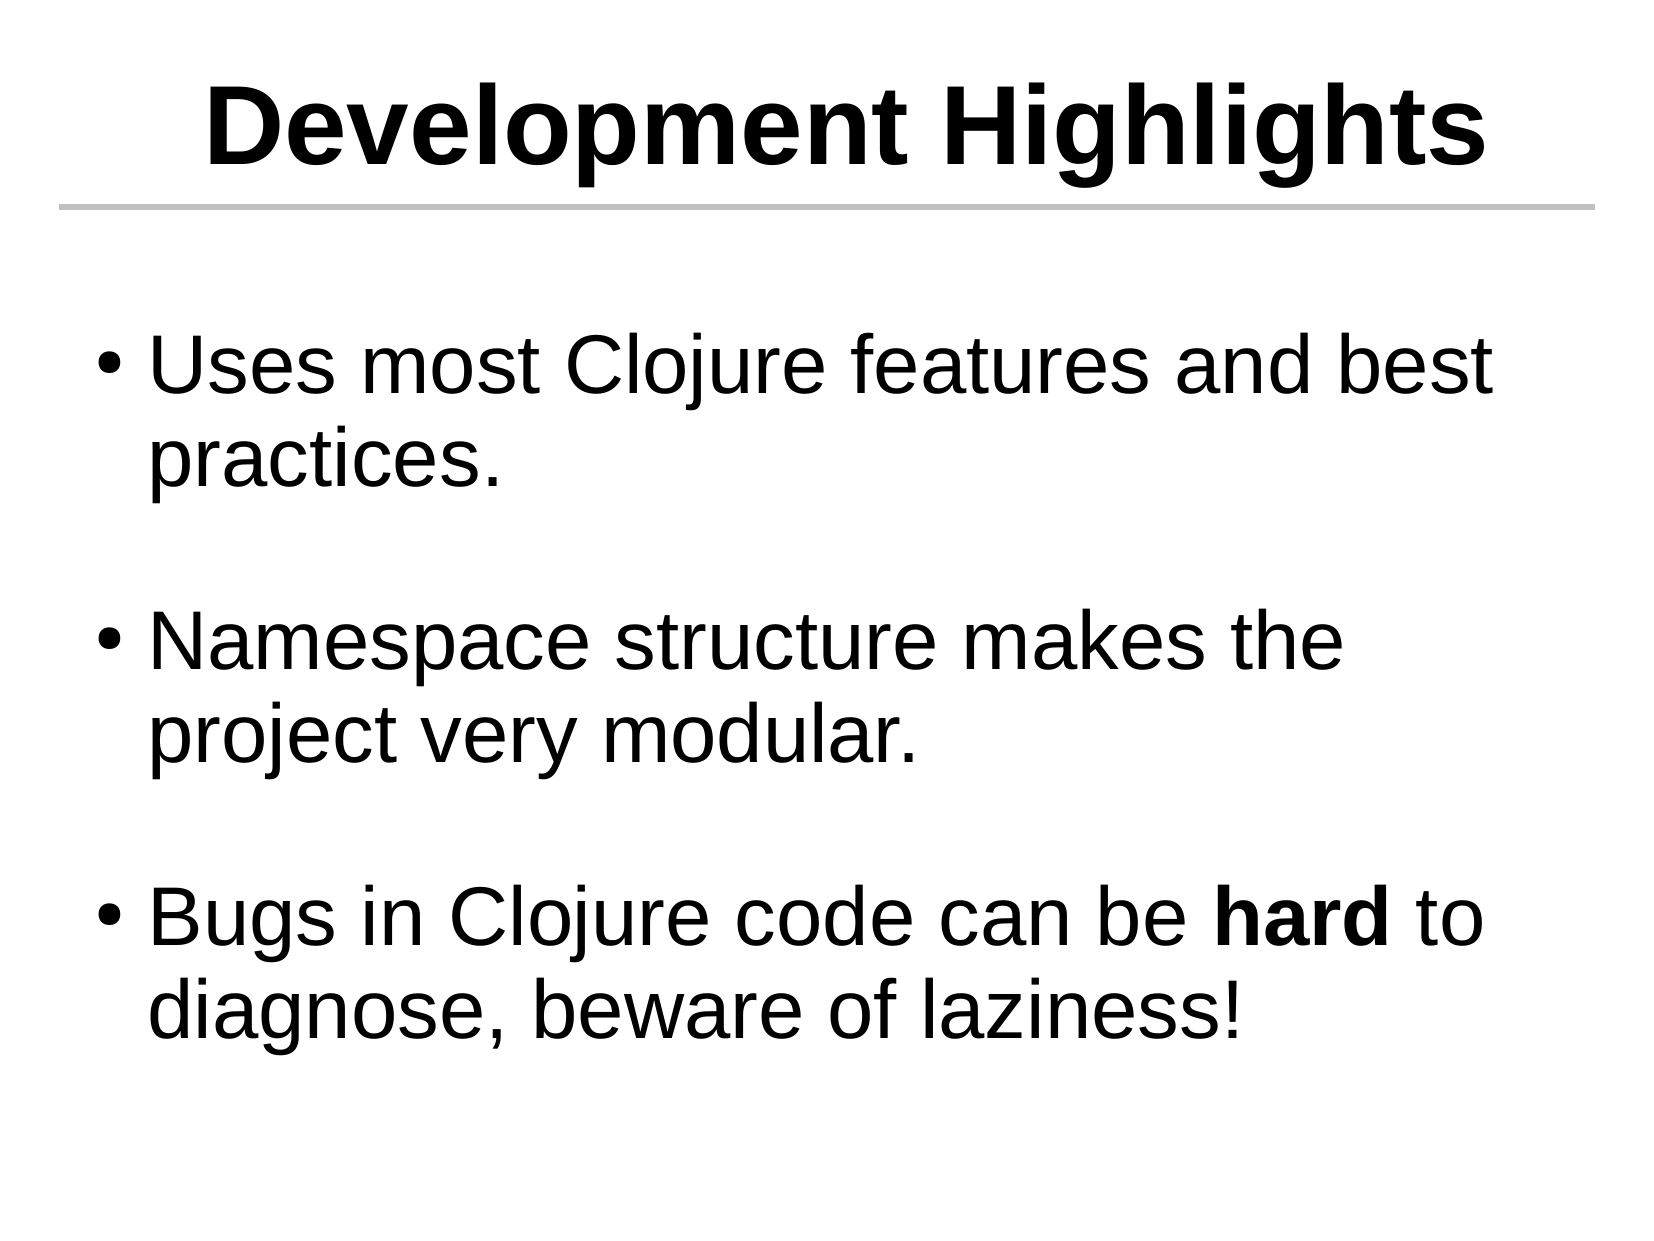

# Development Highlights
Uses most Clojure features and best practices.
Namespace structure makes the project very modular.
Bugs in Clojure code can be hard to diagnose, beware of laziness!